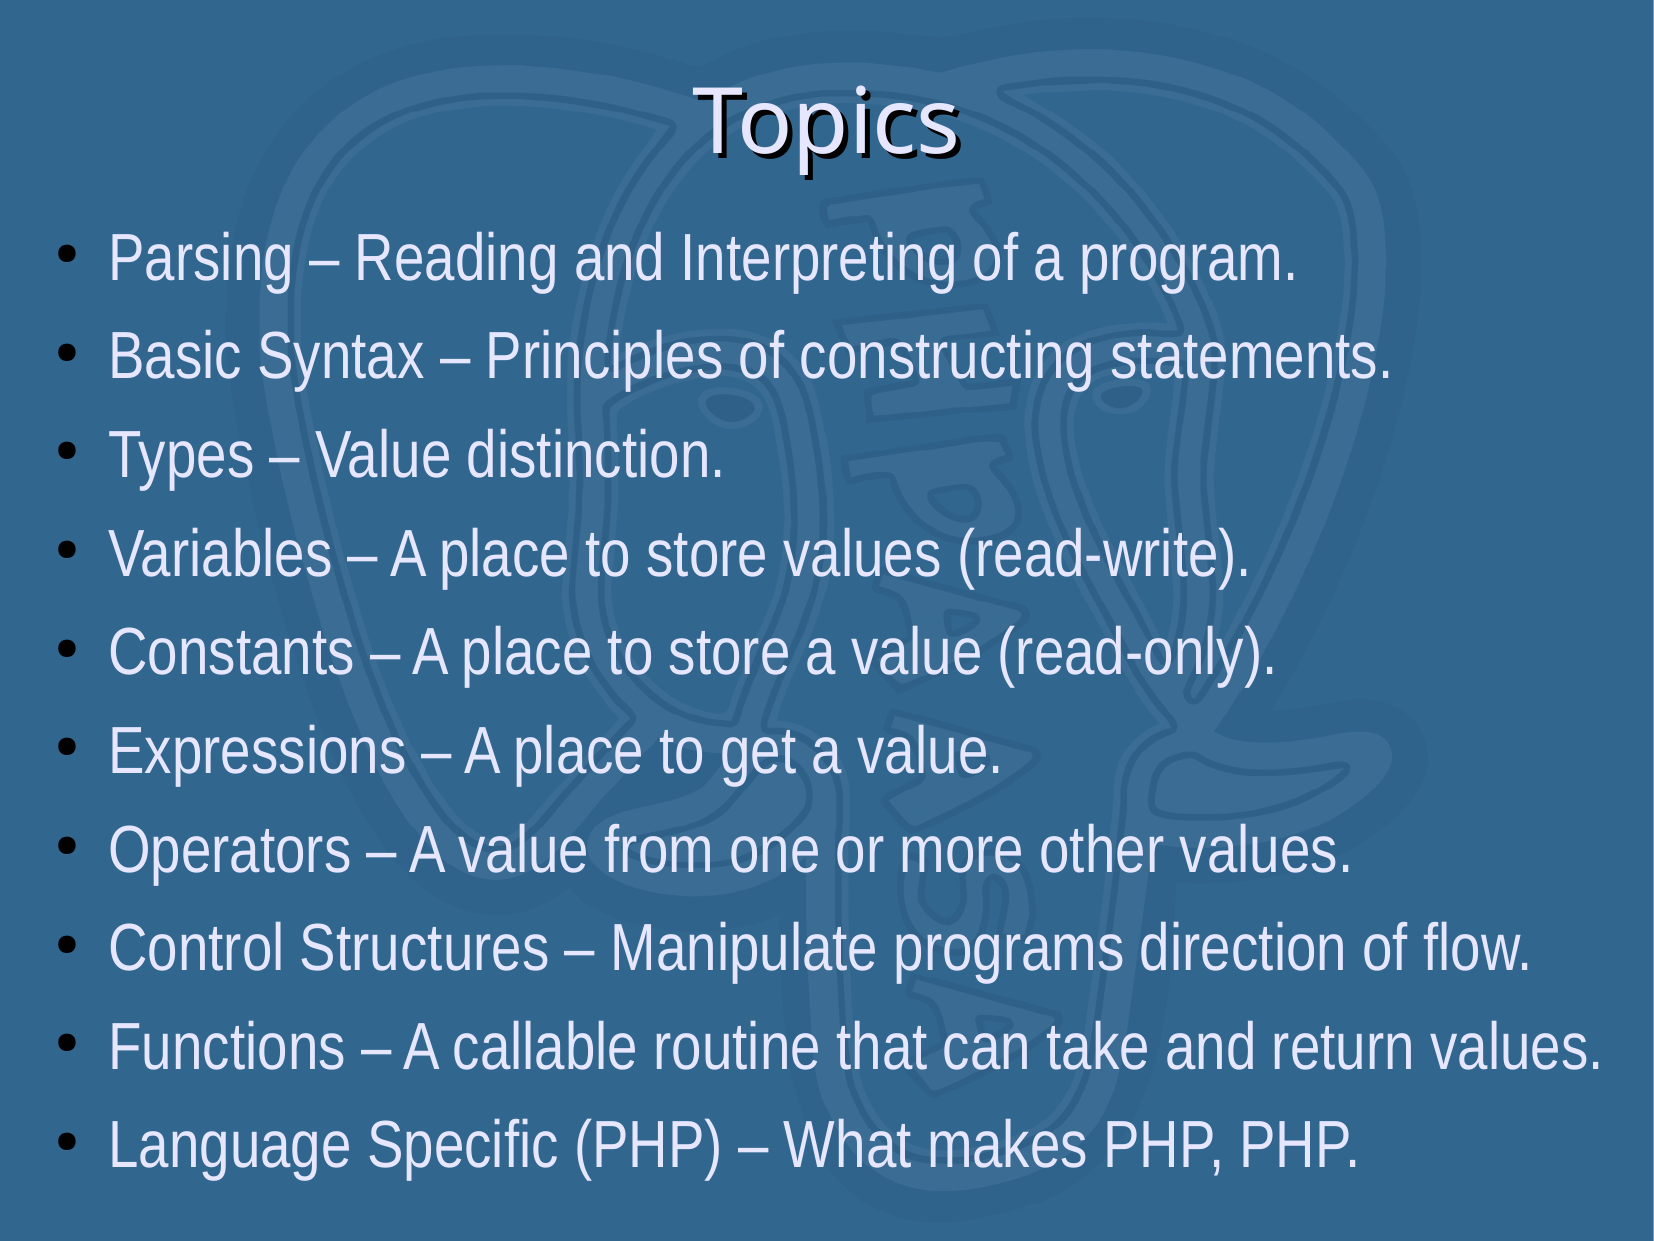

# Topics
Parsing – Reading and Interpreting of a program.
Basic Syntax – Principles of constructing statements.
Types – Value distinction.
Variables – A place to store values (read-write).
Constants – A place to store a value (read-only).
Expressions – A place to get a value.
Operators – A value from one or more other values.
Control Structures – Manipulate programs direction of flow.
Functions – A callable routine that can take and return values.
Language Specific (PHP) – What makes PHP, PHP.